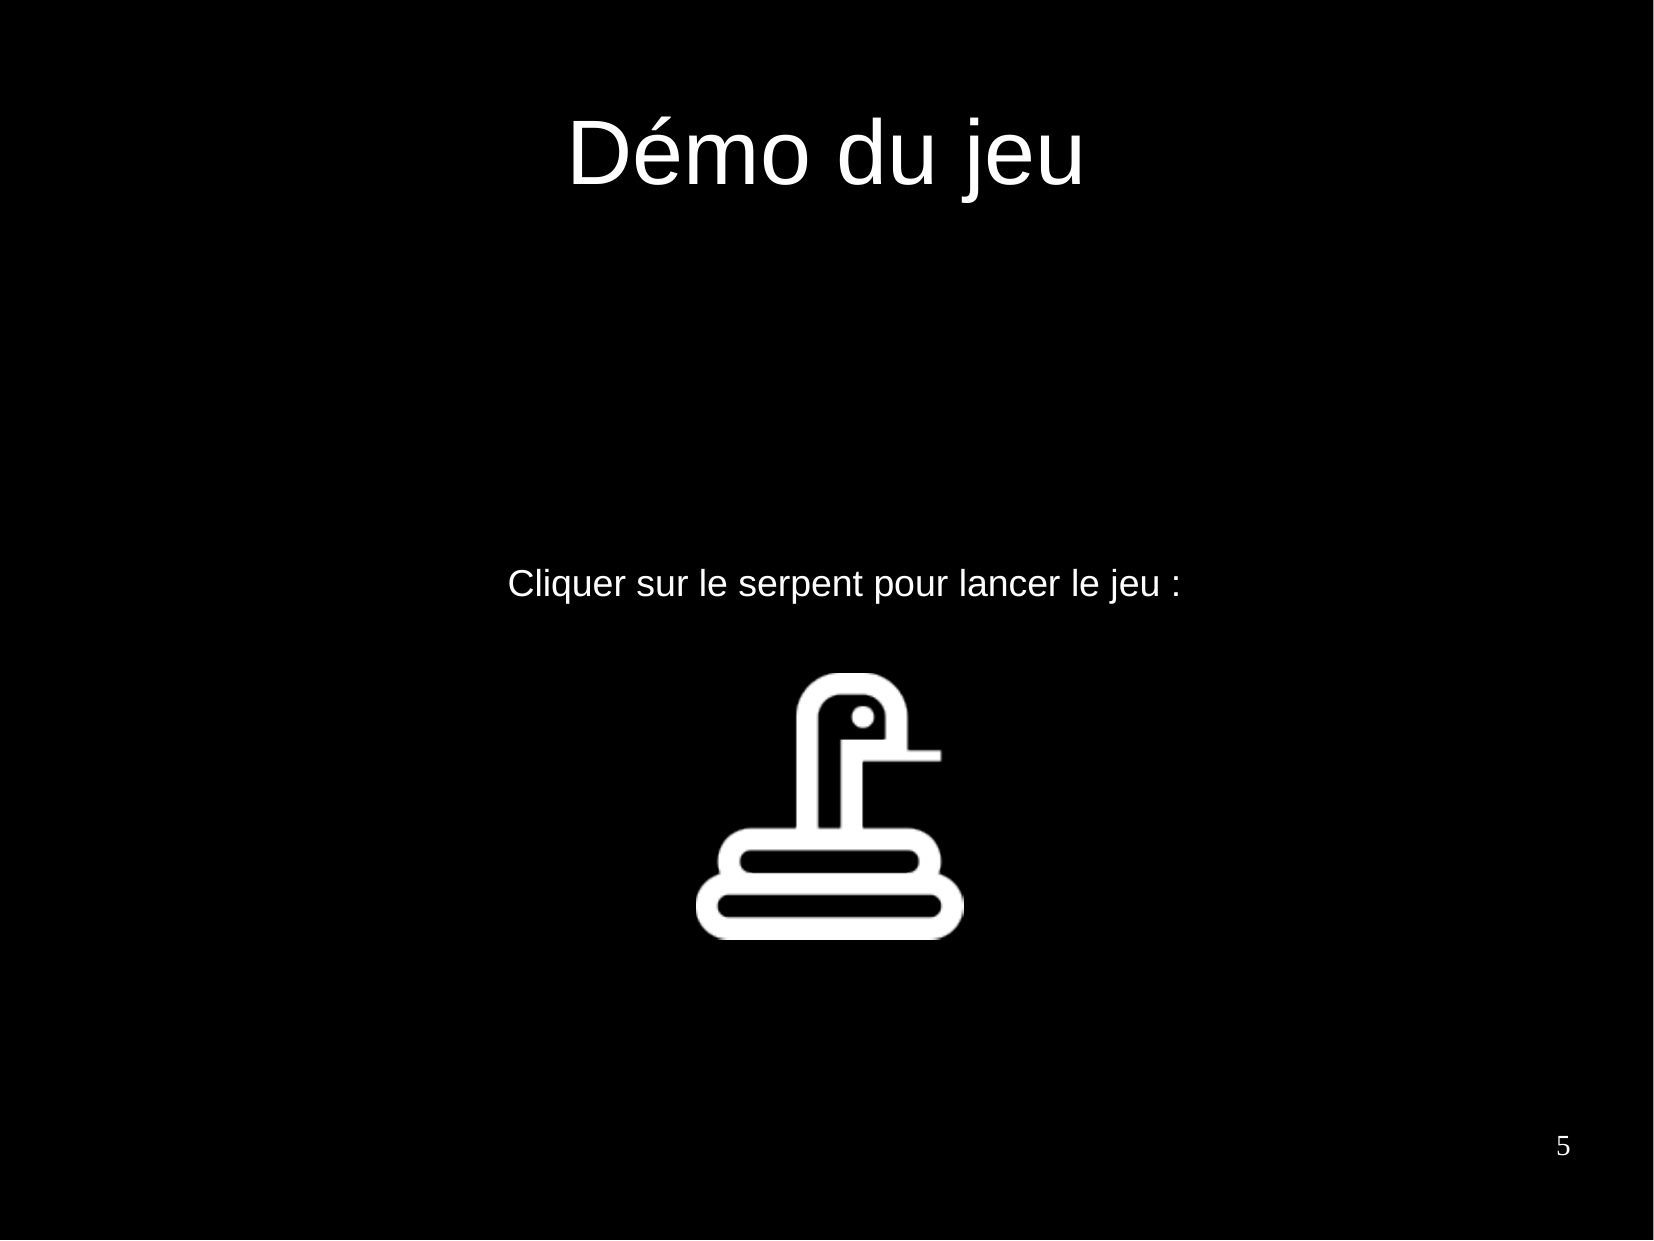

# Démo du jeu
Cliquer sur le serpent pour lancer le jeu :
5